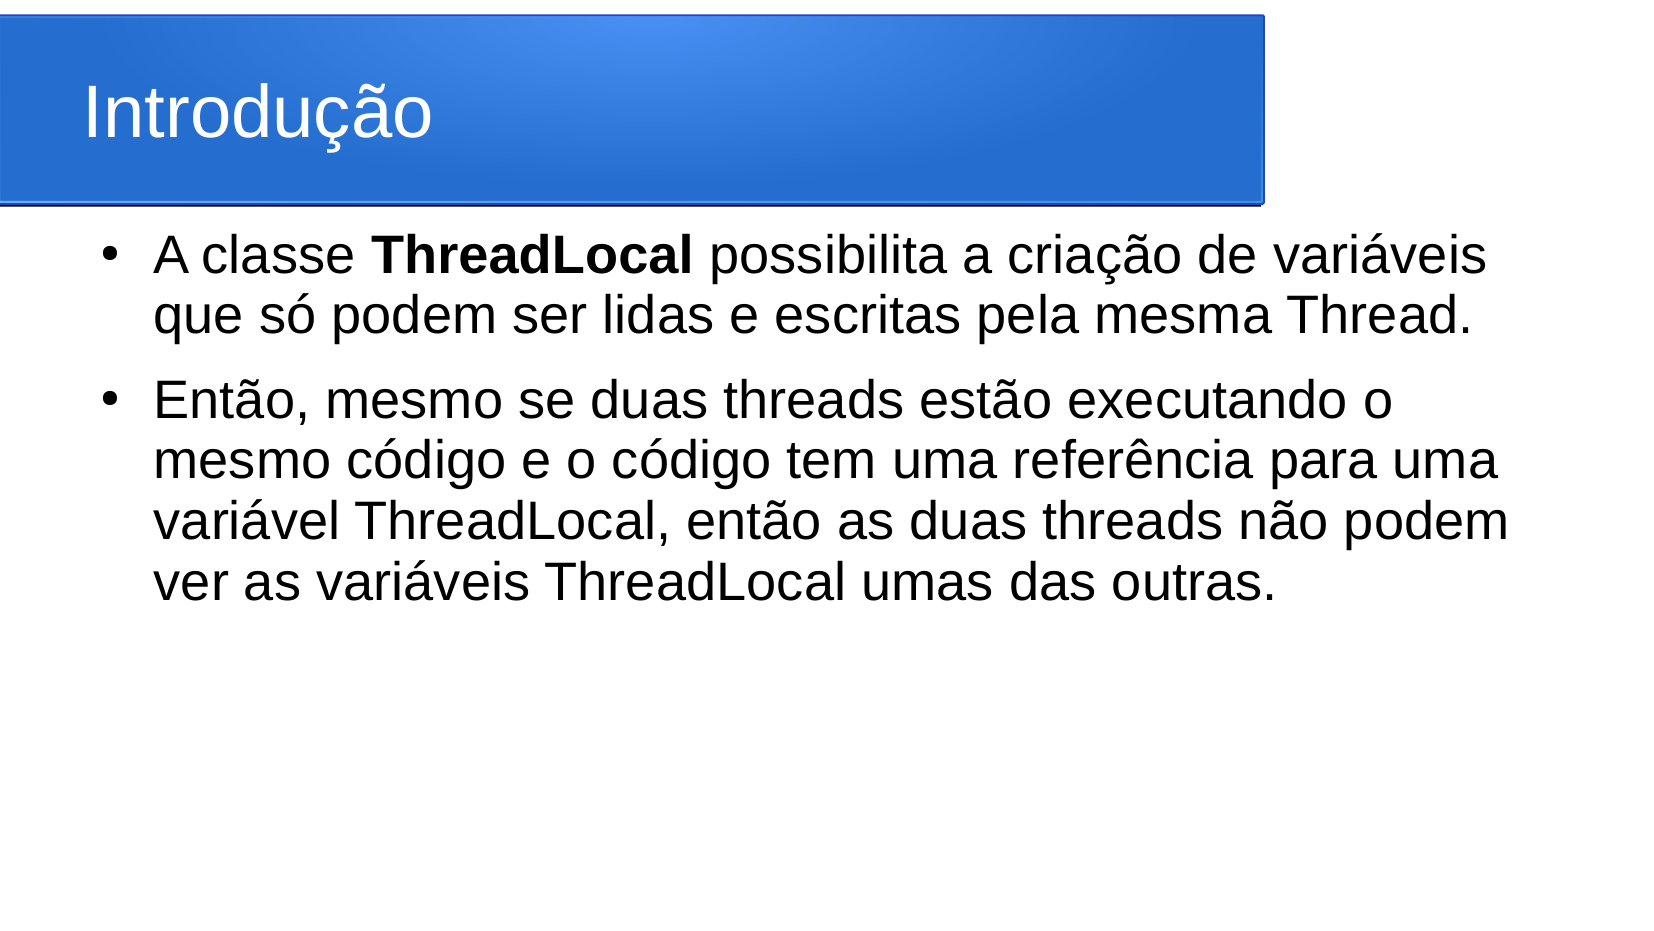

# Introdução
A classe ThreadLocal possibilita a criação de variáveis que só podem ser lidas e escritas pela mesma Thread.
Então, mesmo se duas threads estão executando o mesmo código e o código tem uma referência para uma variável ThreadLocal, então as duas threads não podem ver as variáveis ThreadLocal umas das outras.